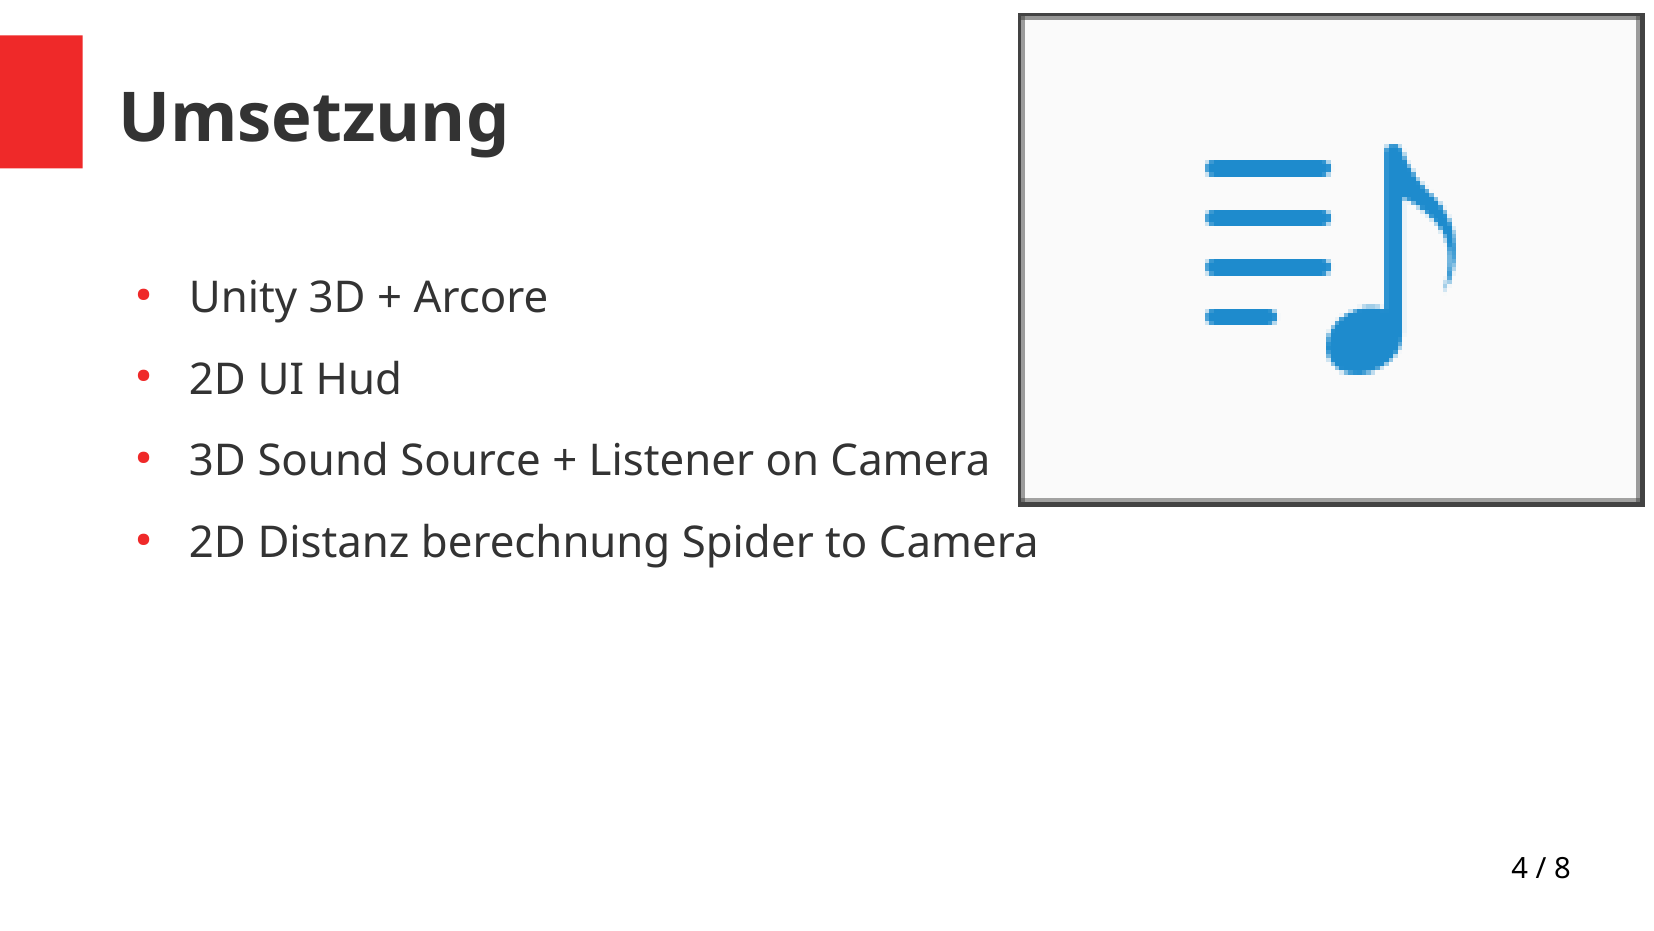

# Umsetzung
Unity 3D + Arcore
2D UI Hud
3D Sound Source + Listener on Camera
2D Distanz berechnung Spider to Camera
4